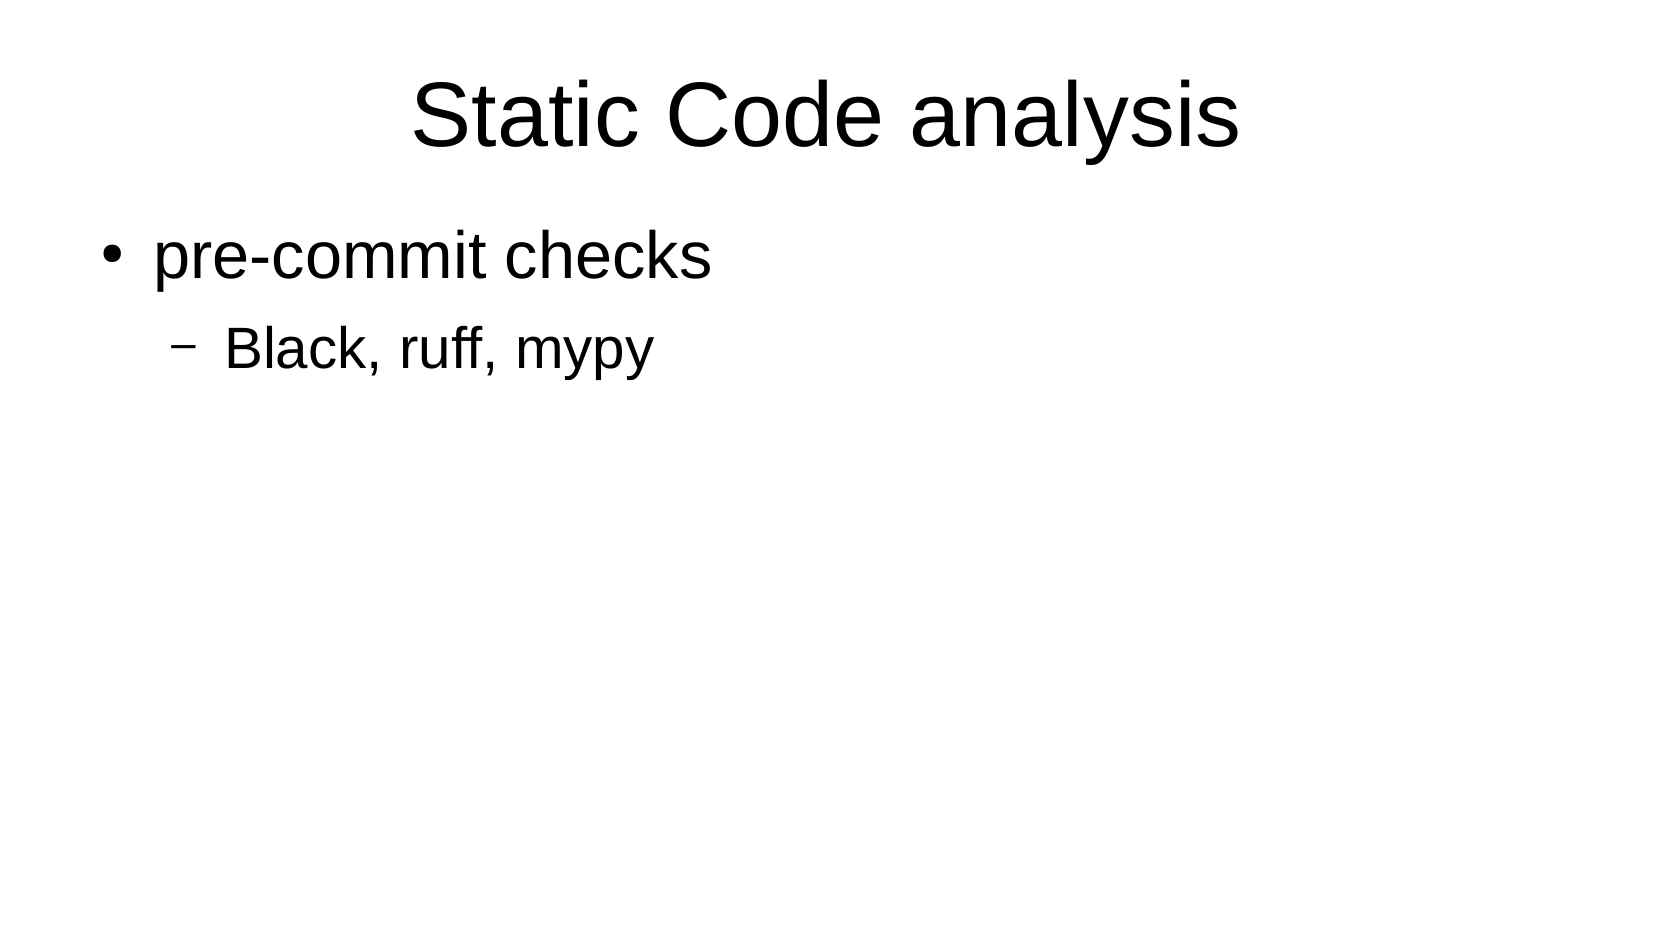

# Static Code analysis
pre-commit checks
Black, ruff, mypy